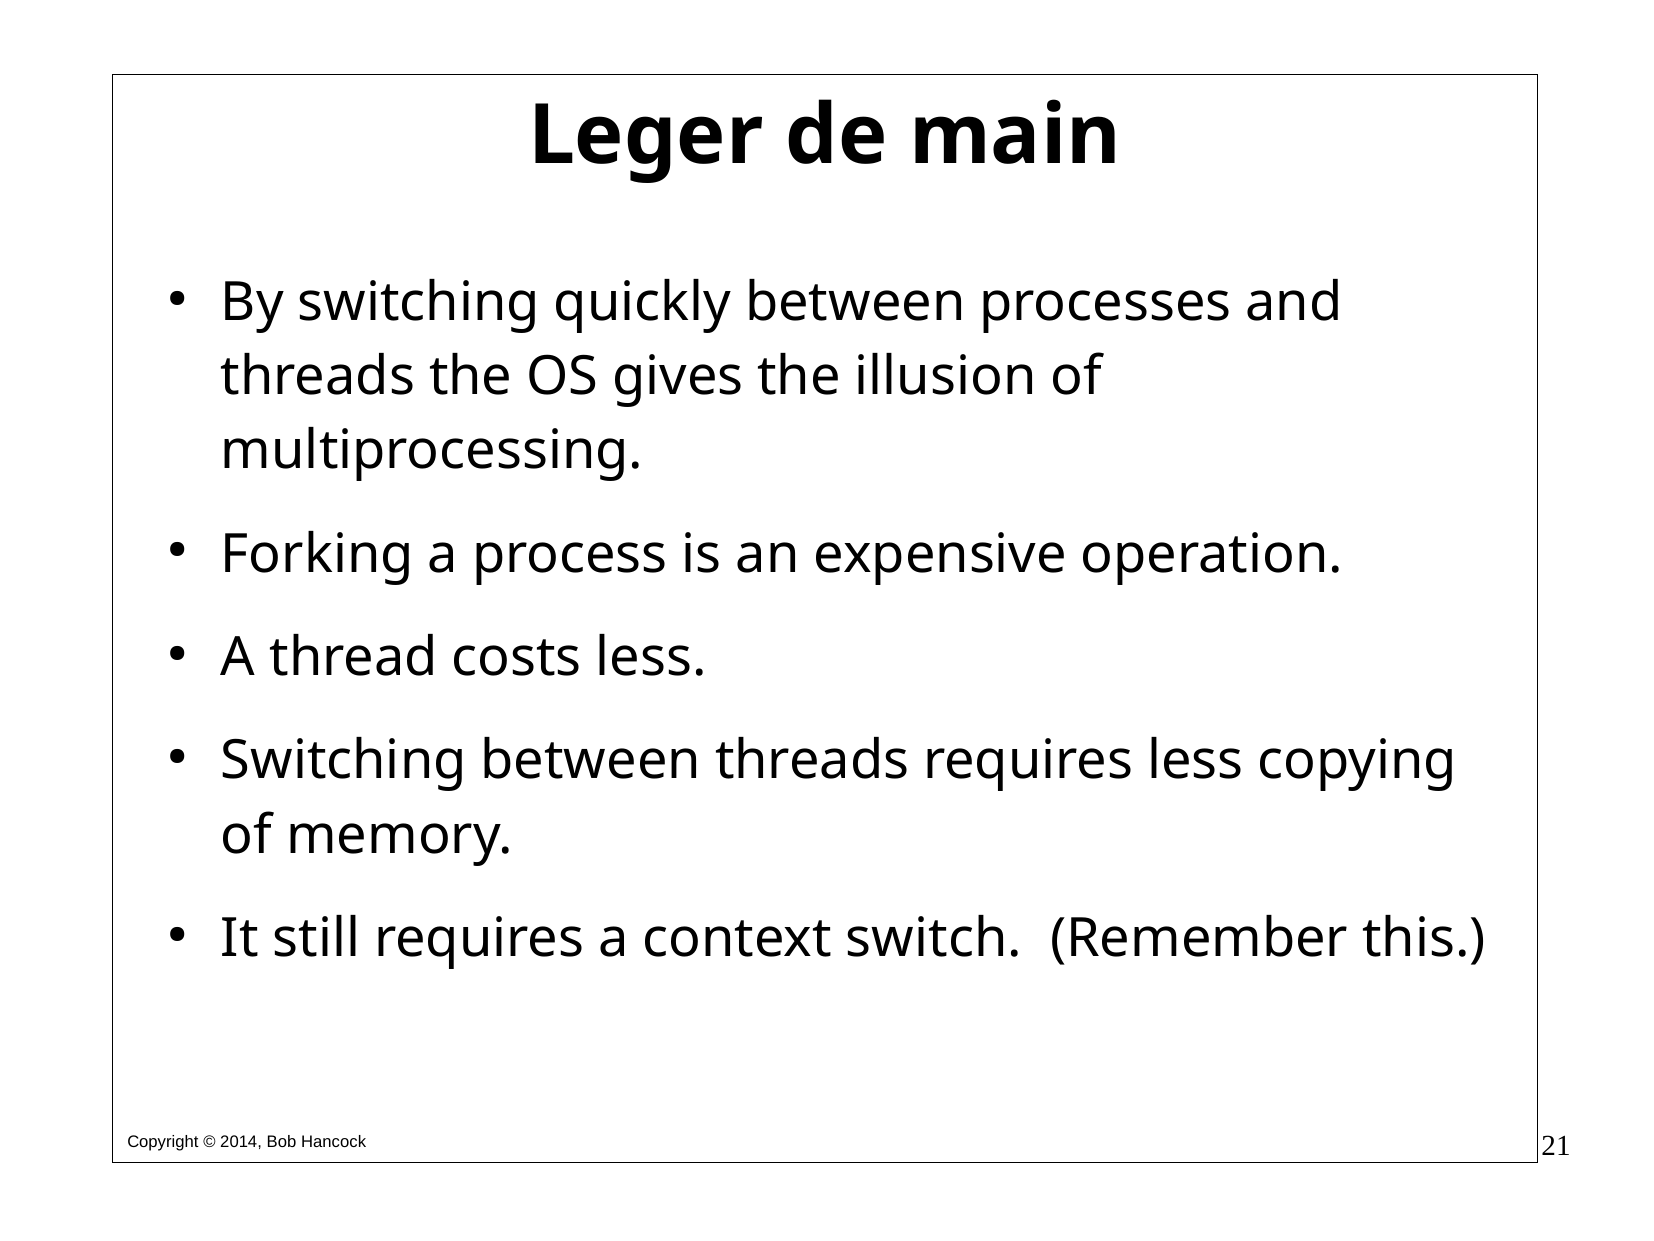

# Leger de main
By switching quickly between processes and threads the OS gives the illusion of multiprocessing.
Forking a process is an expensive operation.
A thread costs less.
Switching between threads requires less copying of memory.
It still requires a context switch. (Remember this.)
Copyright © 2014, Bob Hancock
21